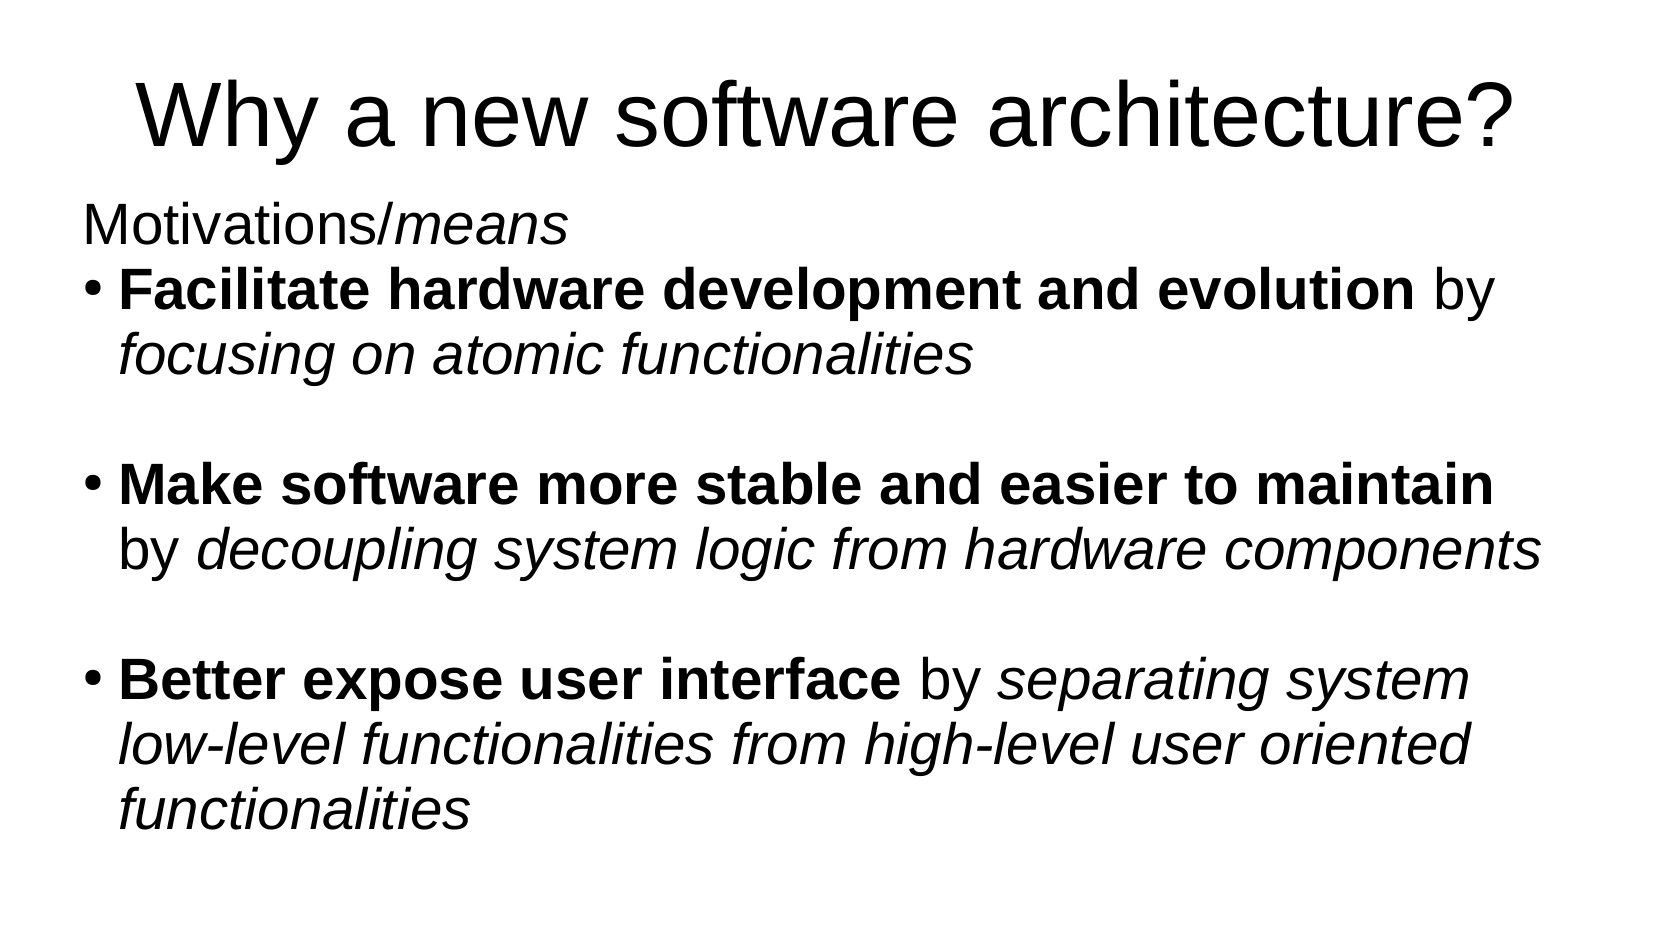

# Why a new software architecture?
Motivations/means
Facilitate hardware development and evolution by focusing on atomic functionalities
Make software more stable and easier to maintain by decoupling system logic from hardware components
Better expose user interface by separating system low-level functionalities from high-level user oriented functionalities